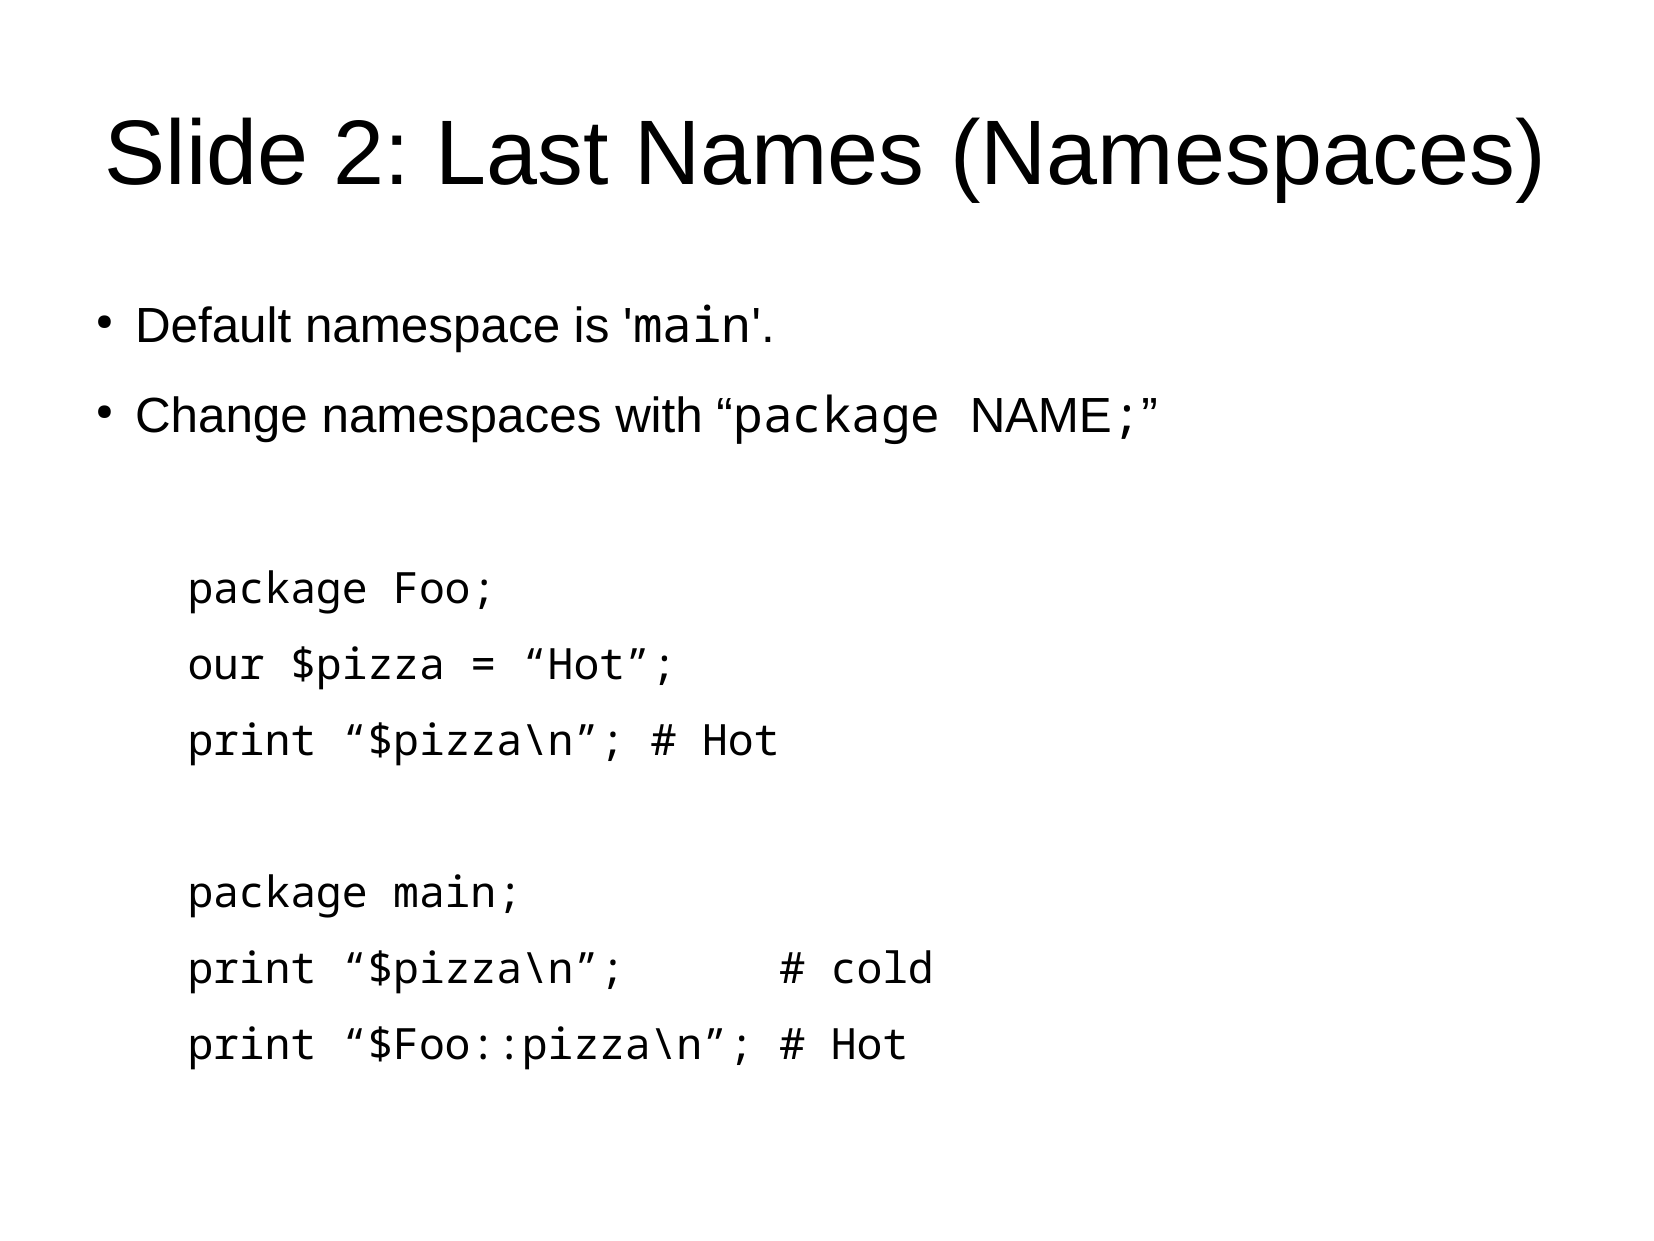

# Slide 2: Last Names (Namespaces)
Default namespace is 'main'.
Change namespaces with “package NAME;”
package Foo;
our $pizza = “Hot”;
print “$pizza\n”; # Hot
package main;
print “$pizza\n”; # cold
print “$Foo::pizza\n”; # Hot